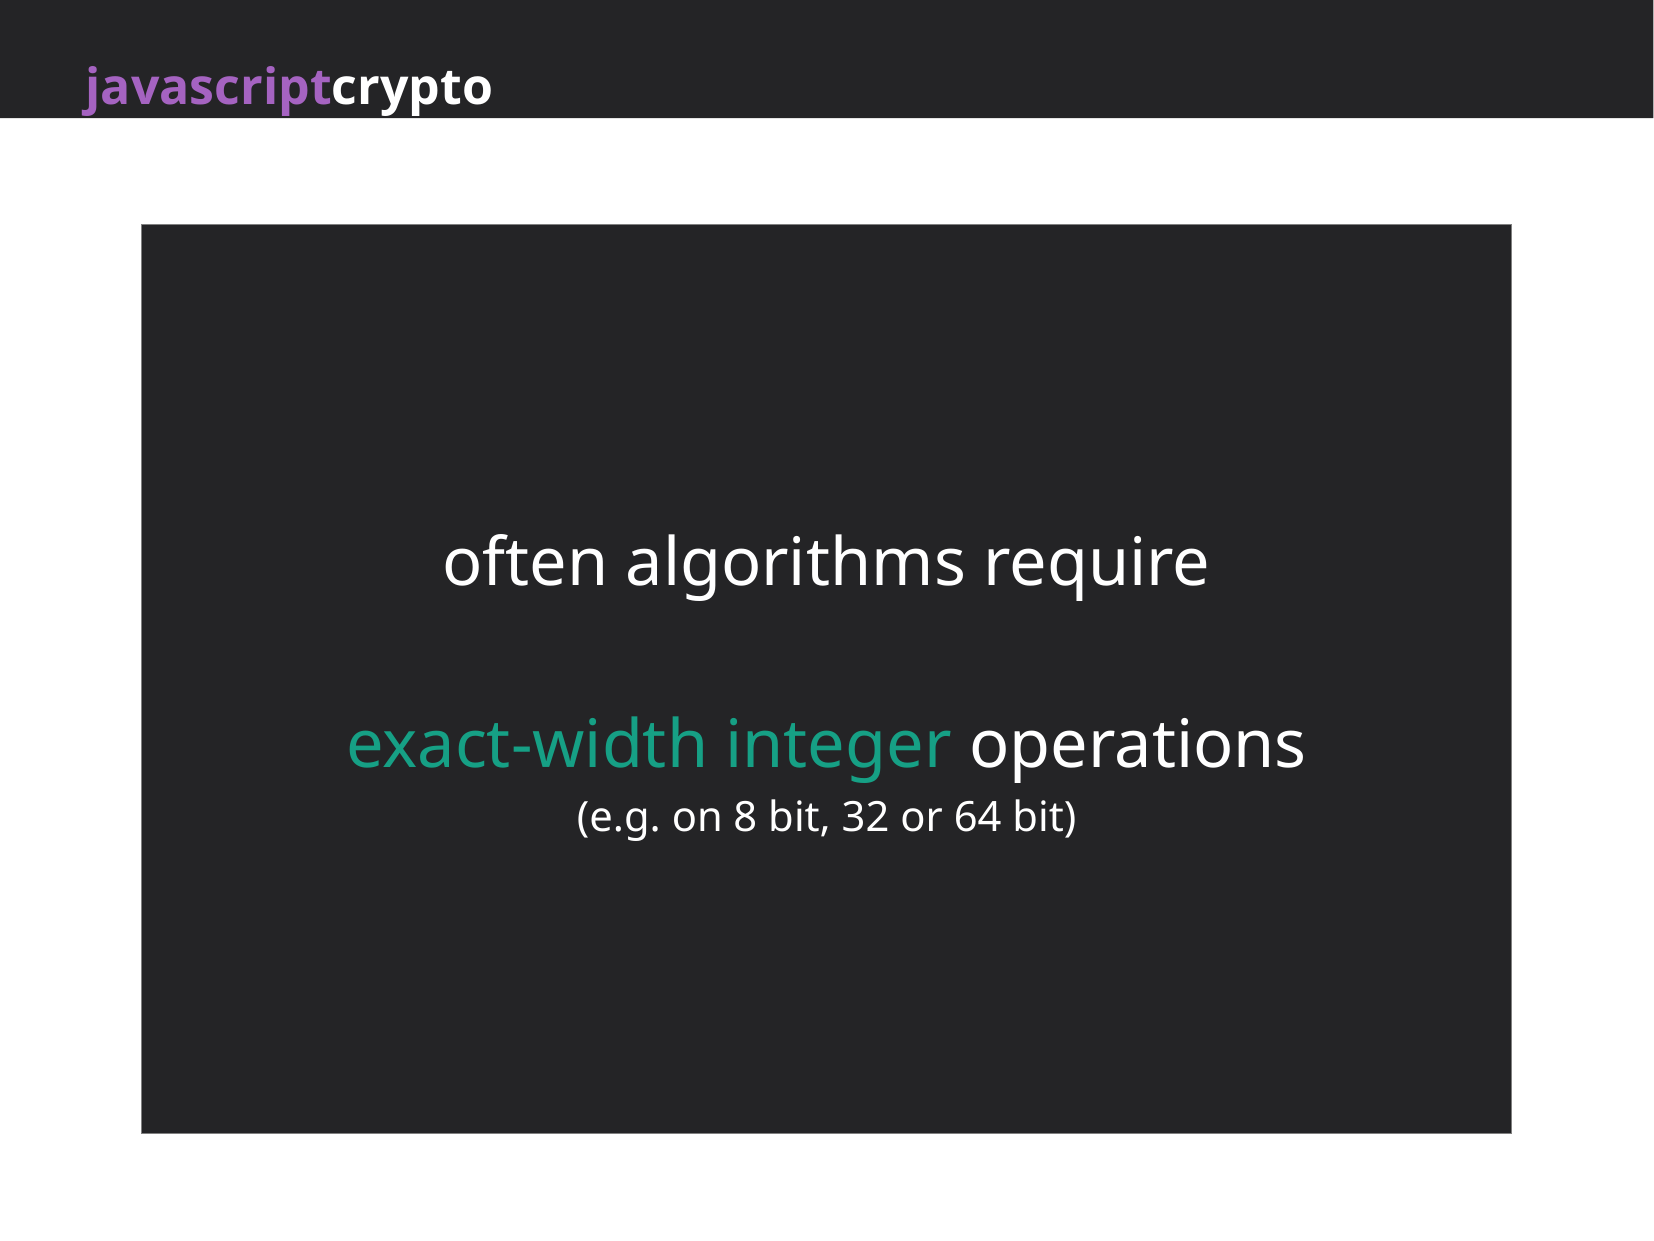

javascriptcrypto
often algorithms require
exact-width integer operations
(e.g. on 8 bit, 32 or 64 bit)